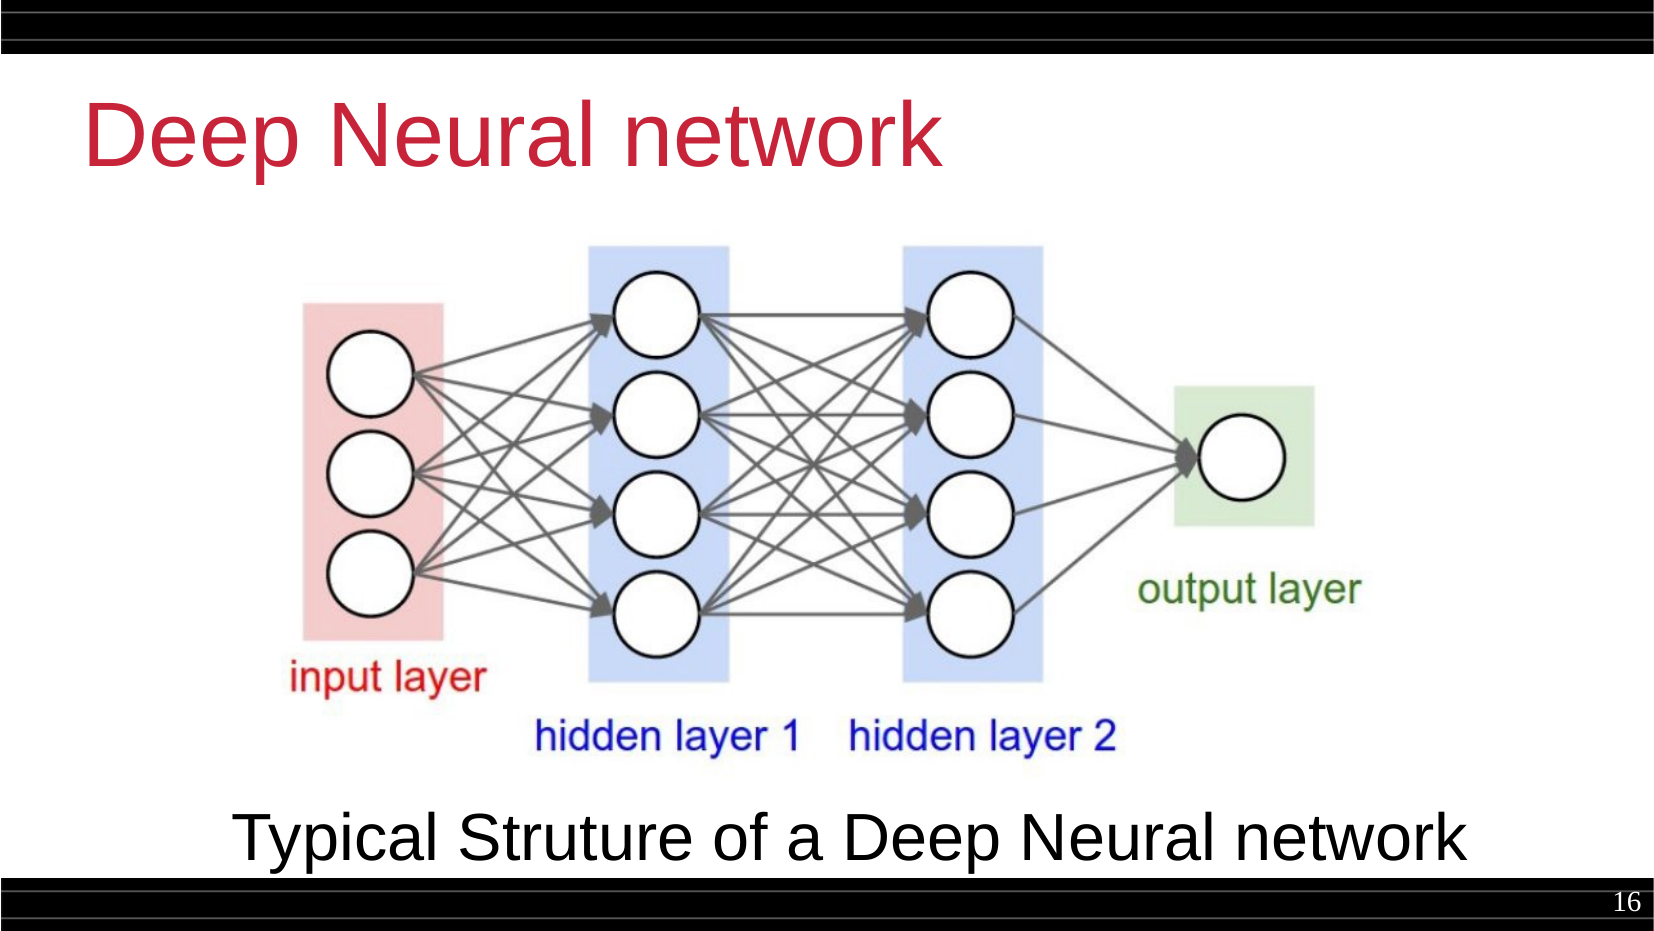

# Deep Neural network
Typical Struture of a Deep Neural network